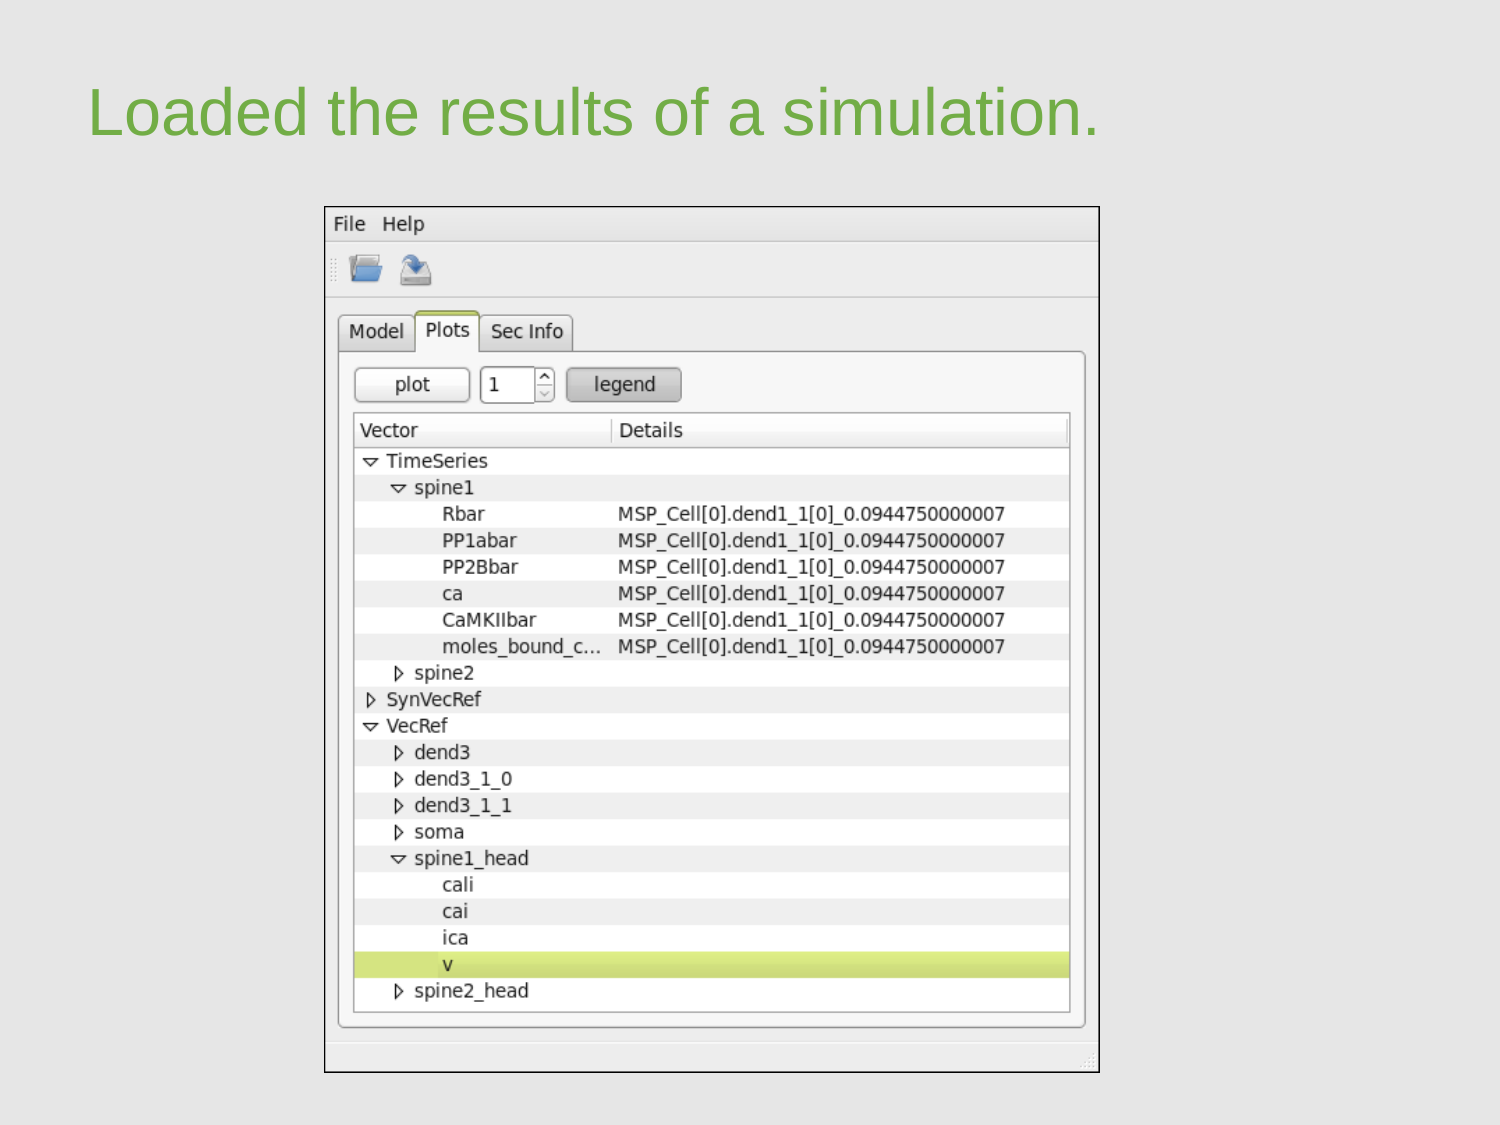

# Loaded the results of a simulation.
15